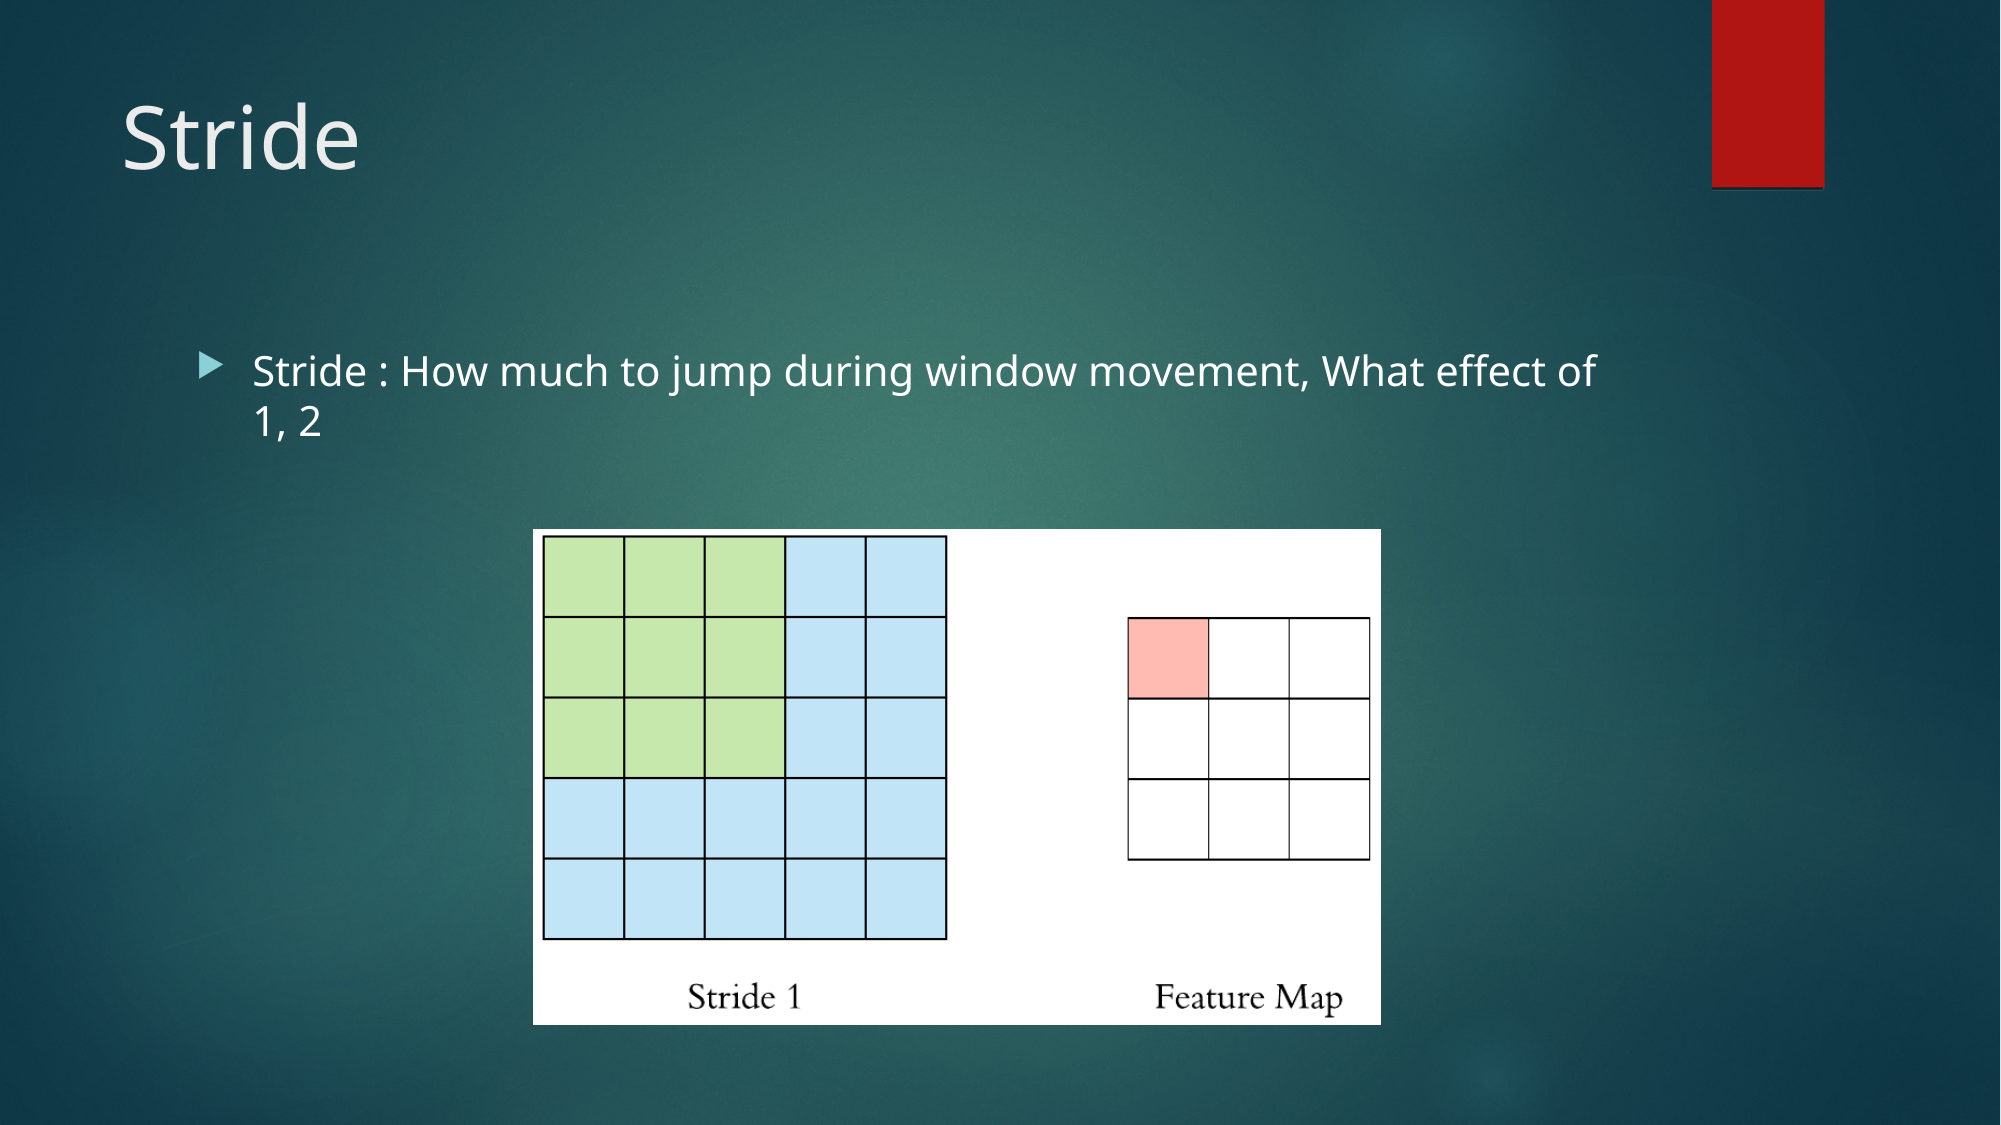

# Stride
Stride : How much to jump during window movement, What effect of 1, 2